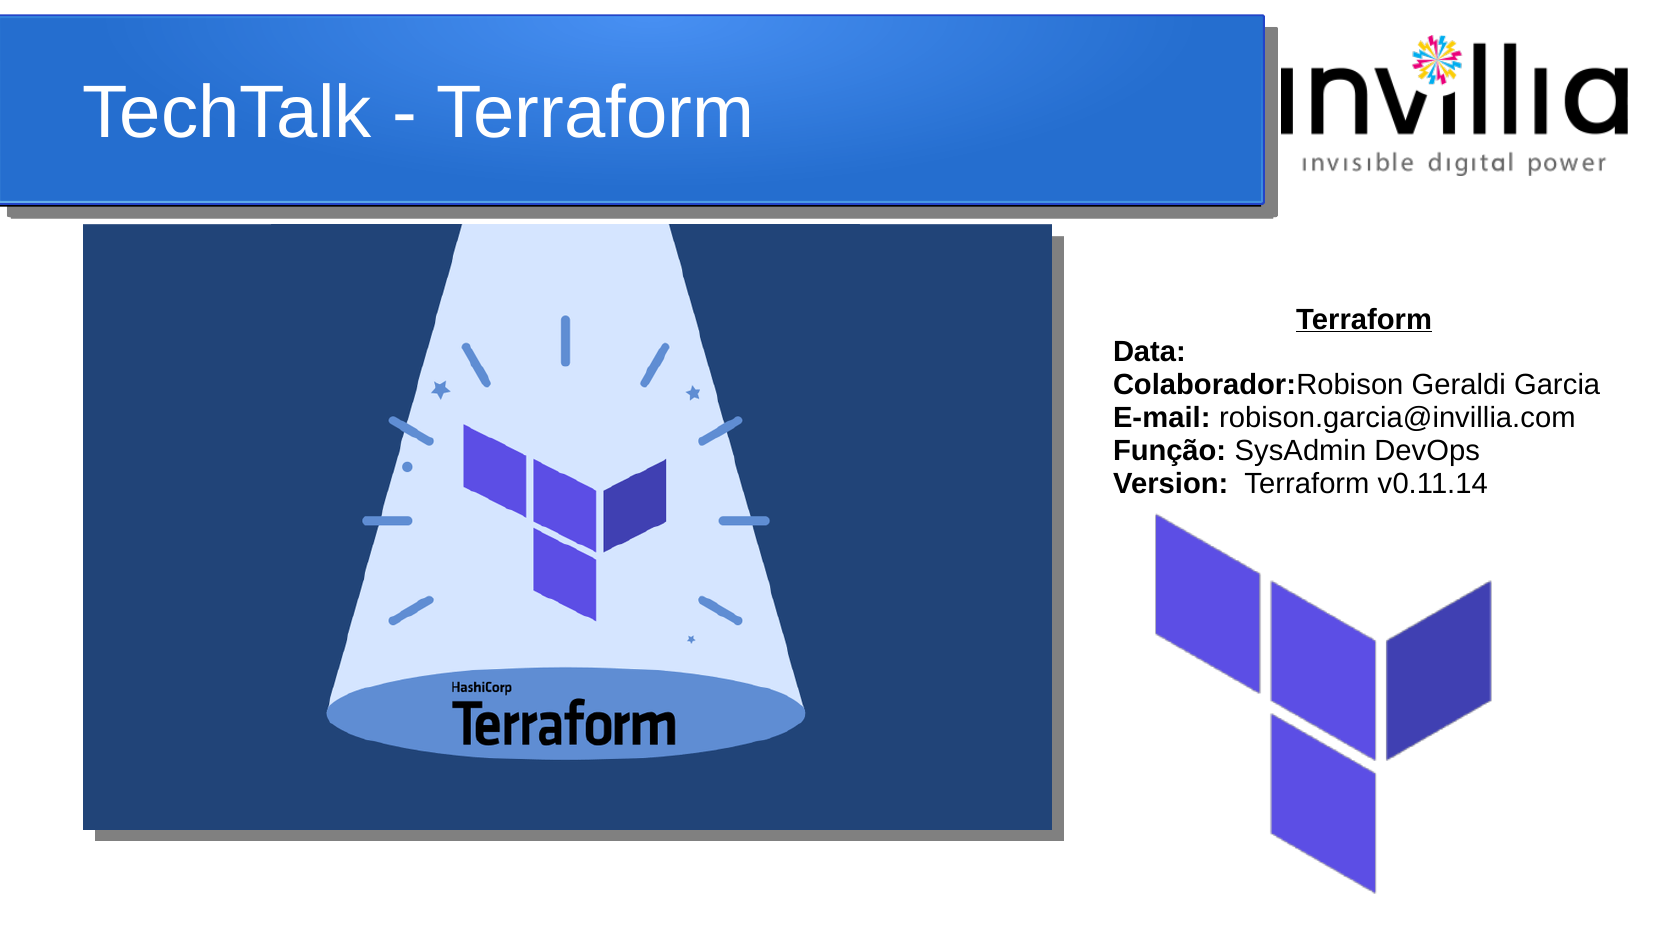

# TechTalk - Terraform
Terraform
Data:
Colaborador:Robison Geraldi Garcia
E-mail: robison.garcia@invillia.com
Função: SysAdmin DevOps
Version: Terraform v0.11.14